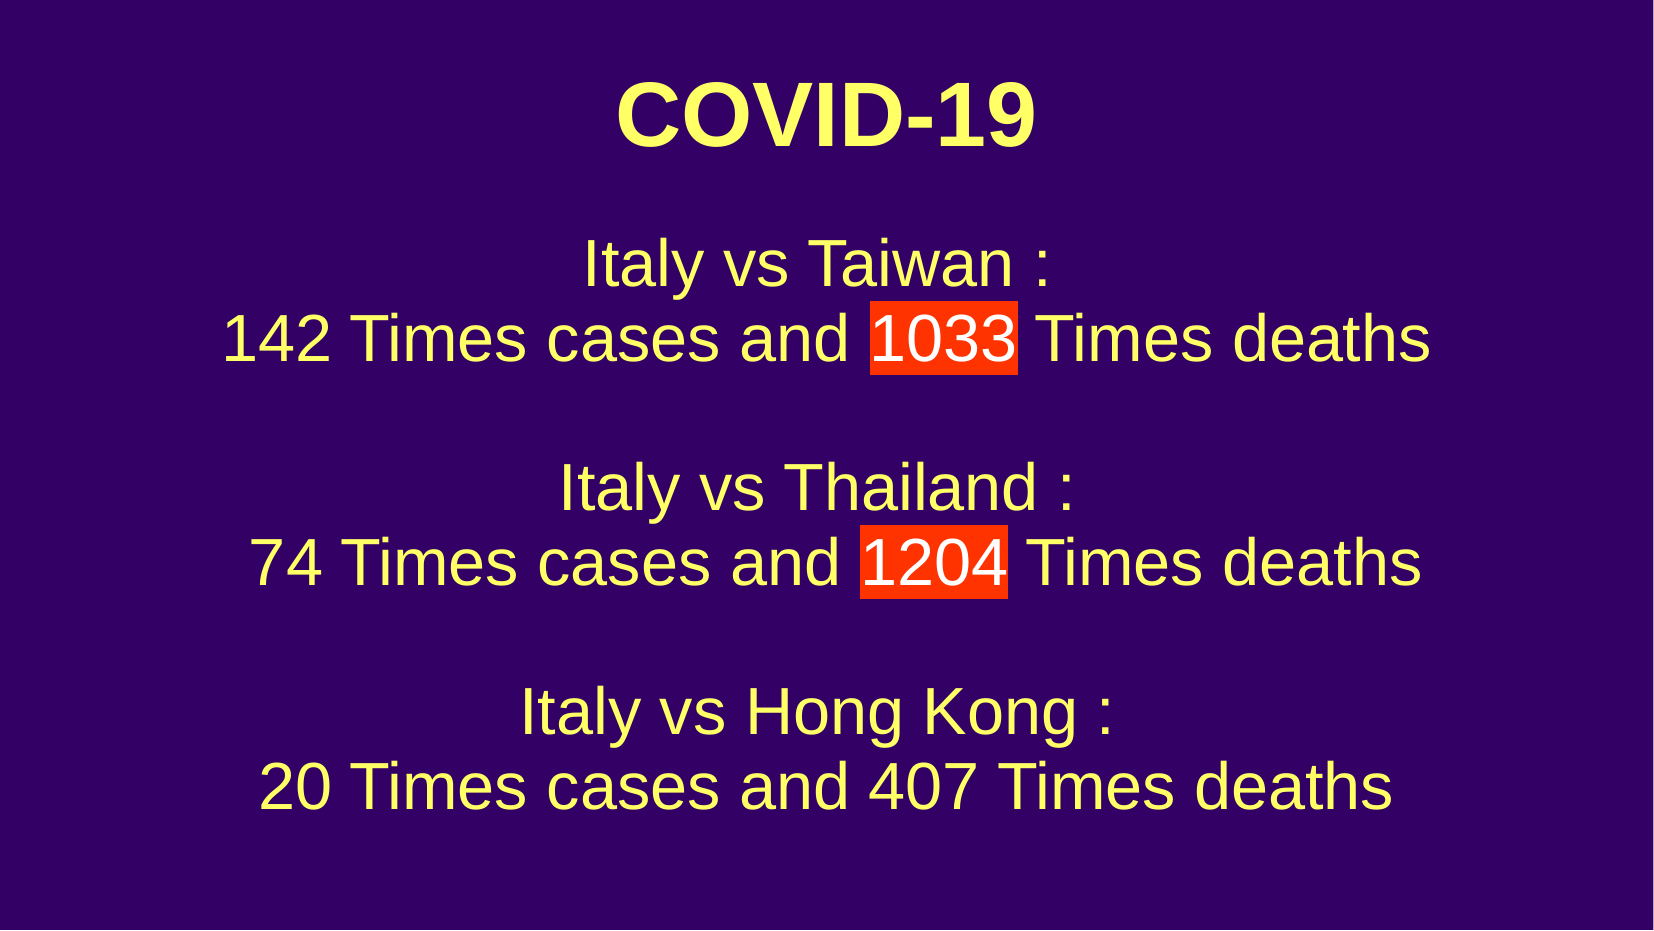

# COVID-19
Italy vs Taiwan :
142 Times cases and 1033 Times deaths
Italy vs Thailand :
 74 Times cases and 1204 Times deaths
Italy vs Hong Kong :
20 Times cases and 407 Times deaths